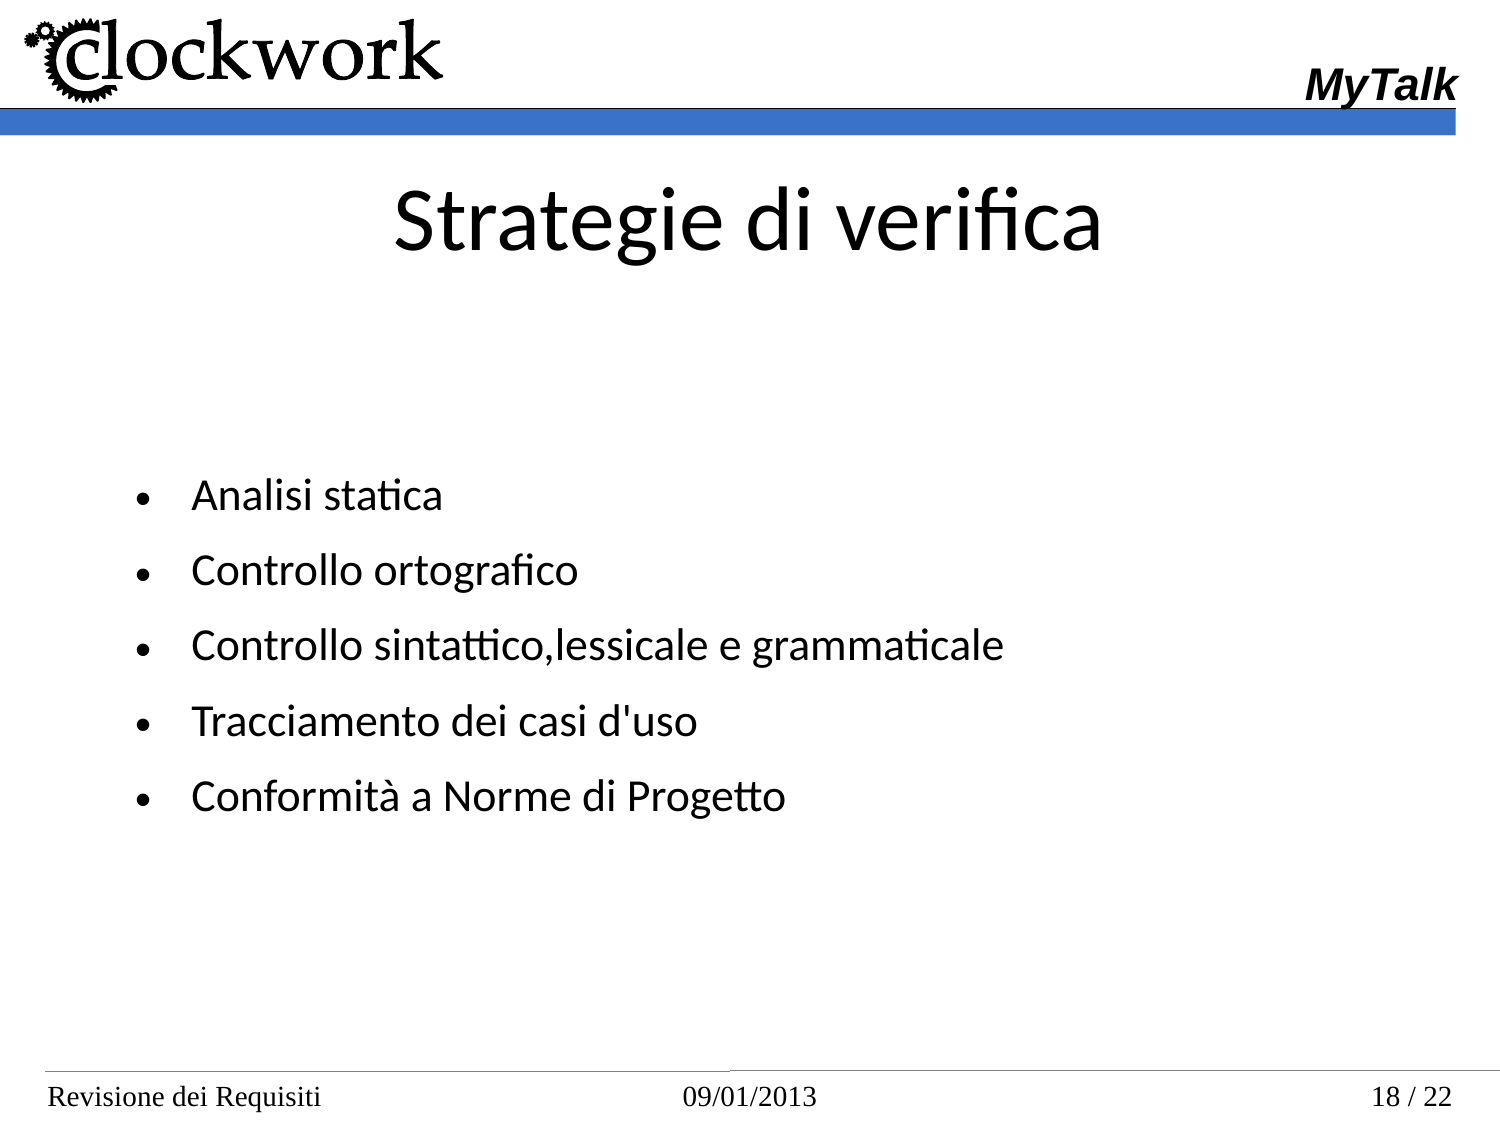

# Strategie di verifica
Analisi statica
Controllo ortografico
Controllo sintattico,lessicale e grammaticale
Tracciamento dei casi d'uso
Conformità a Norme di Progetto
Revisione dei Requisiti
09/01/2013
18